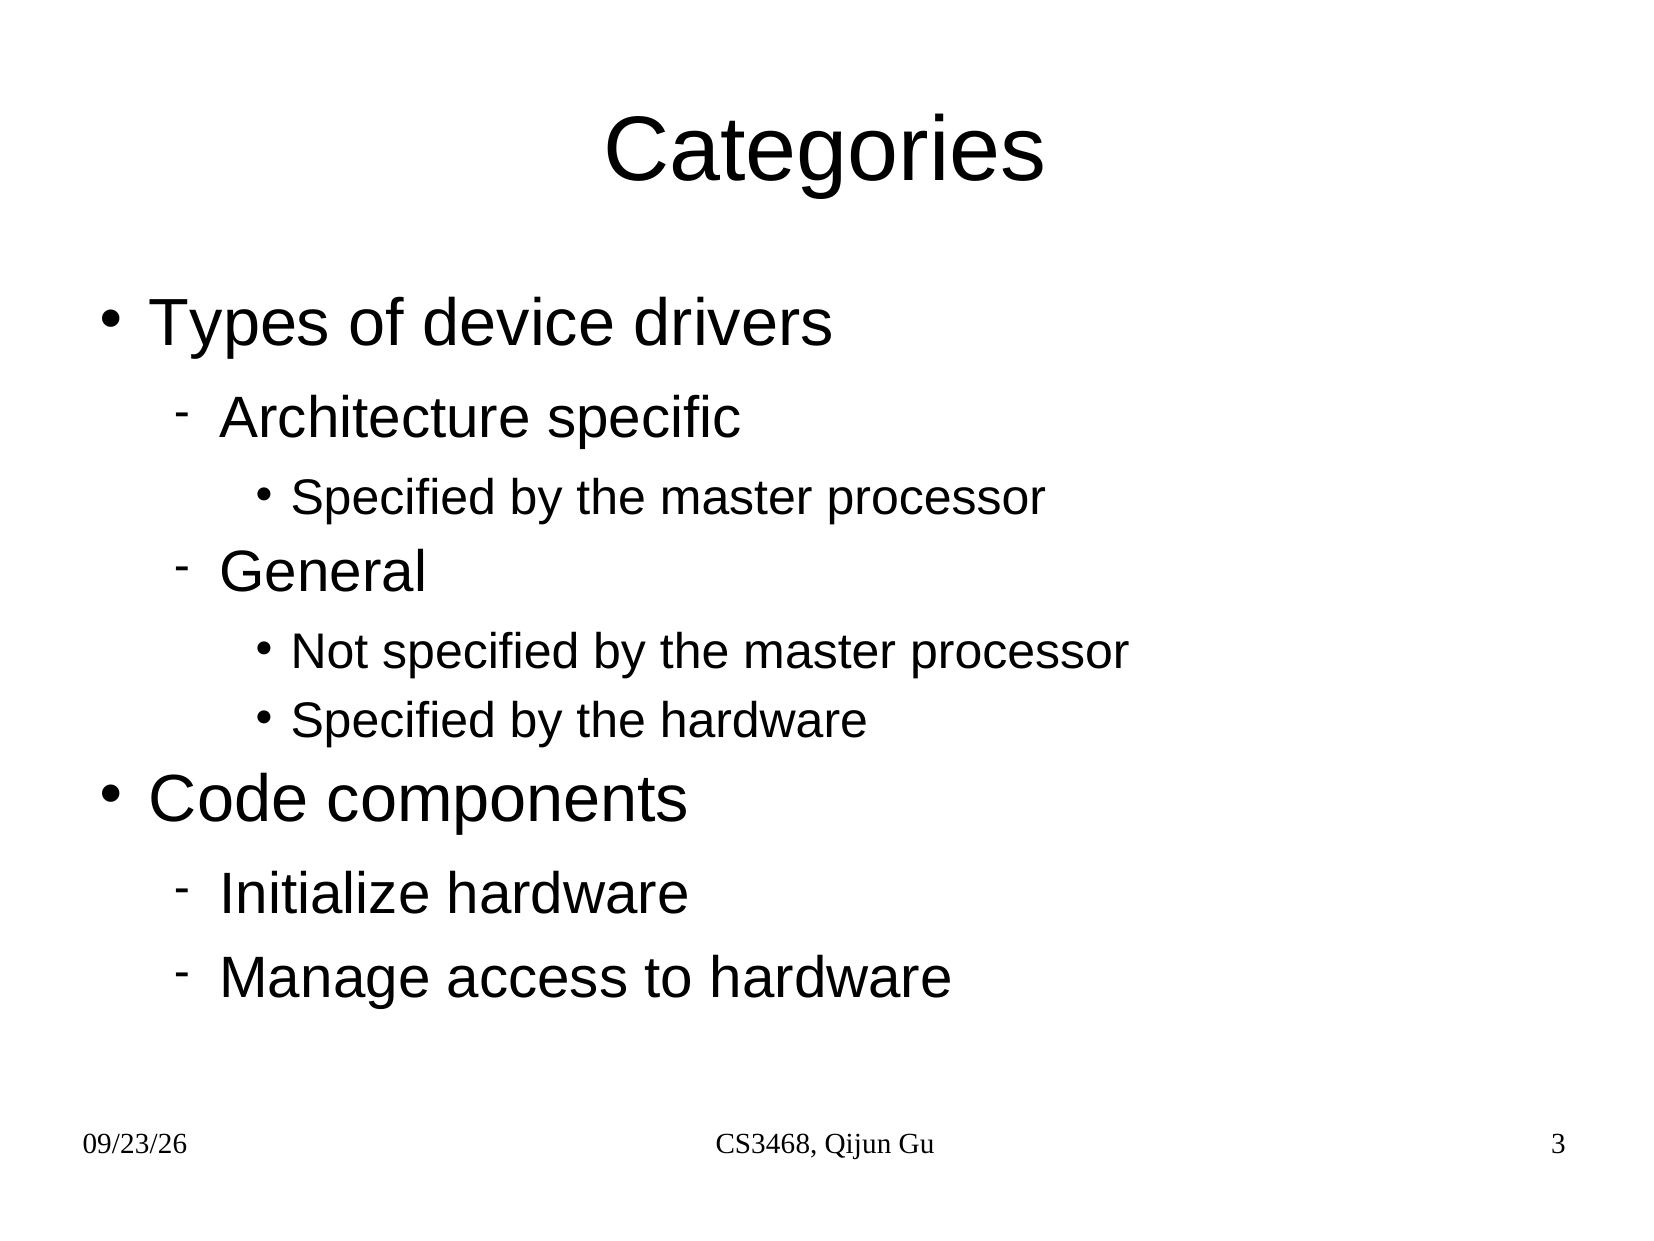

# Categories
Types of device drivers
Architecture specific
Specified by the master processor
General
Not specified by the master processor
Specified by the hardware
Code components
Initialize hardware
Manage access to hardware
CS3468, Qijun Gu
3